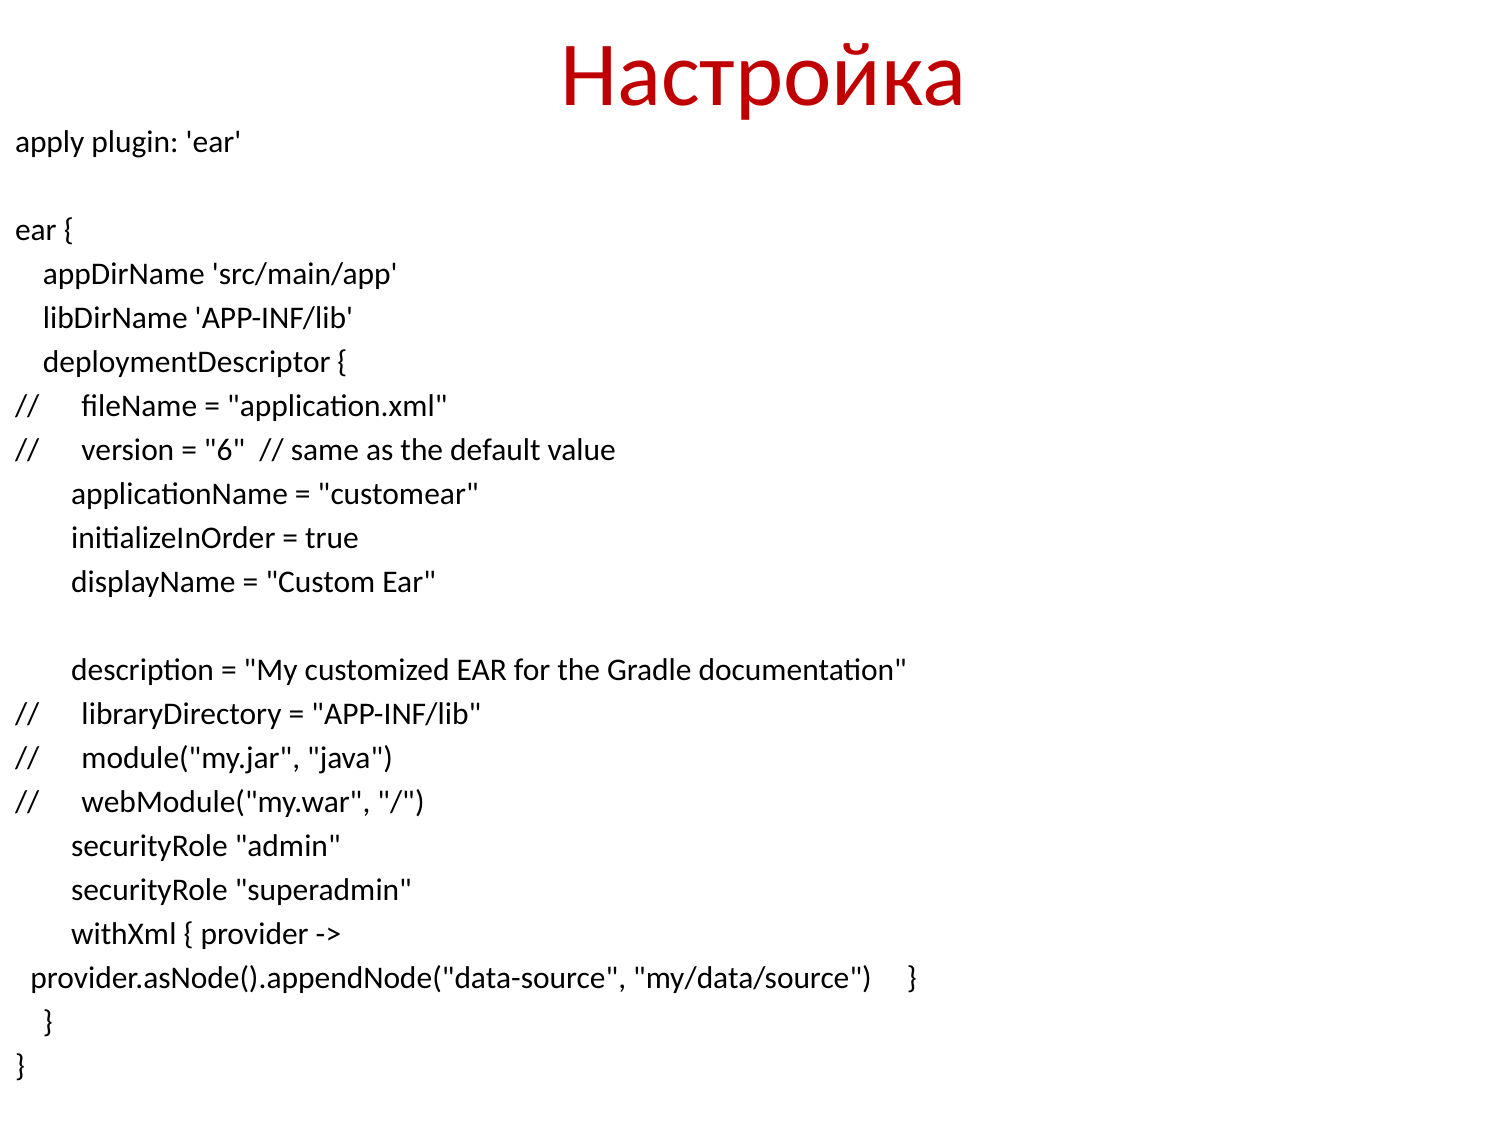

# Настройка
apply plugin: 'ear'
ear {
 appDirName 'src/main/app'
 libDirName 'APP-INF/lib'
 deploymentDescriptor {
// fileName = "application.xml"
// version = "6" // same as the default value
 applicationName = "customear"
 initializeInOrder = true
 displayName = "Custom Ear"
 description = "My customized EAR for the Gradle documentation"
// libraryDirectory = "APP-INF/lib"
// module("my.jar", "java")
// webModule("my.war", "/")
 securityRole "admin"
 securityRole "superadmin"
 withXml { provider ->
	provider.asNode().appendNode("data-source", "my/data/source") }
 }
}